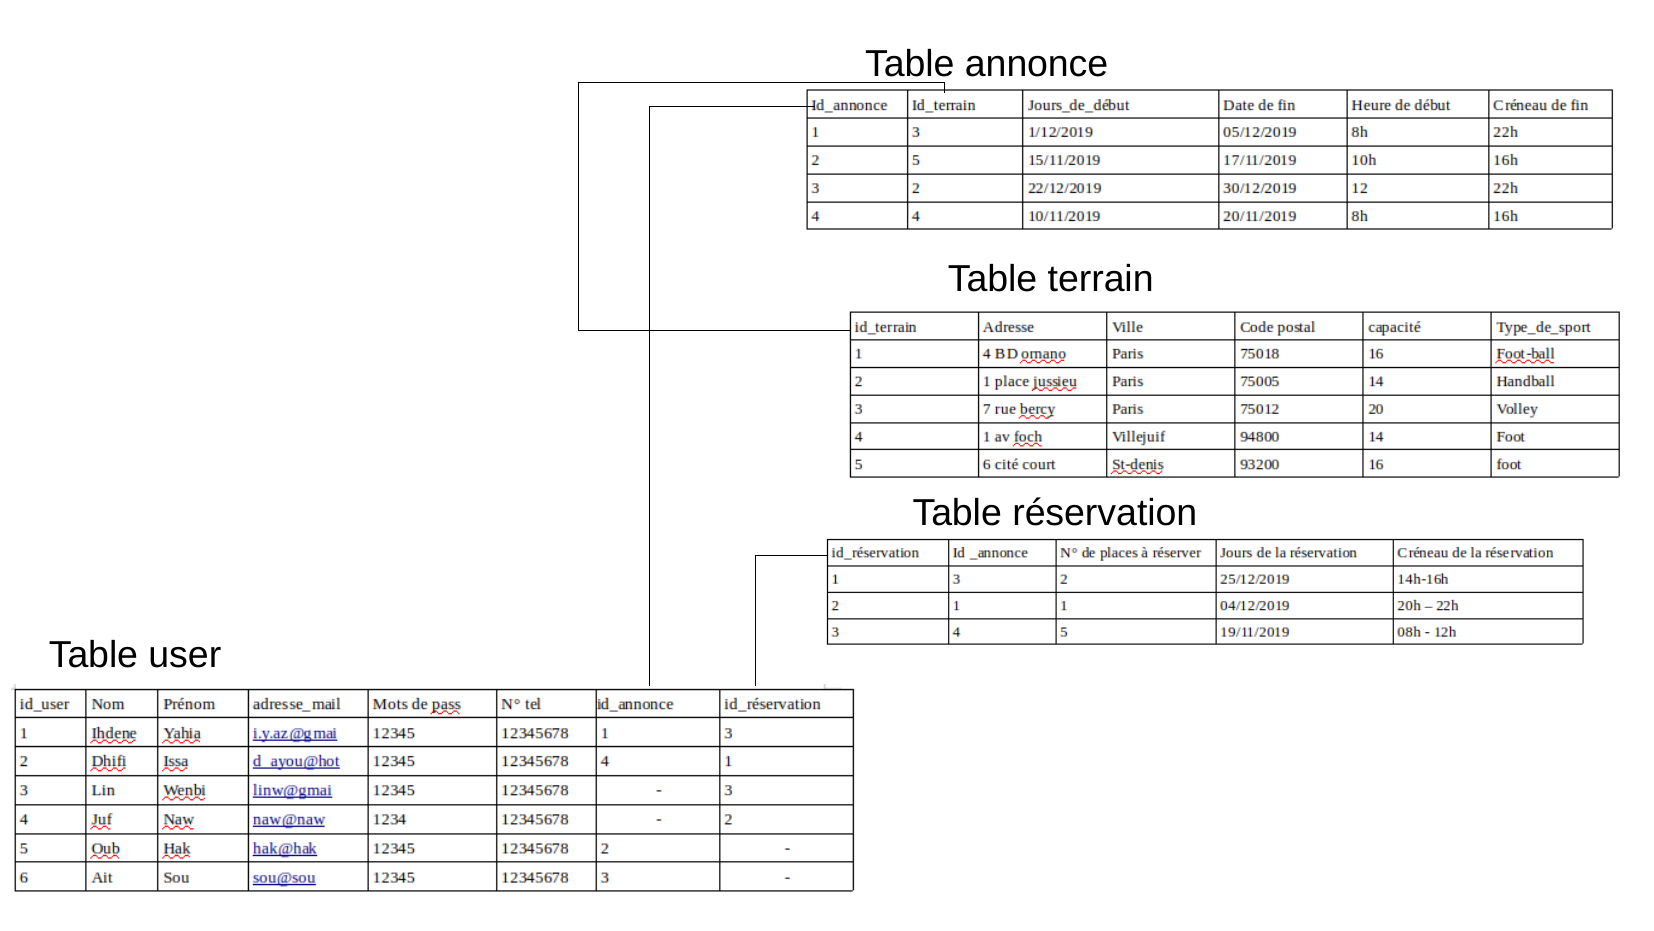

Table annonce
Table terrain
Table réservation
Table user